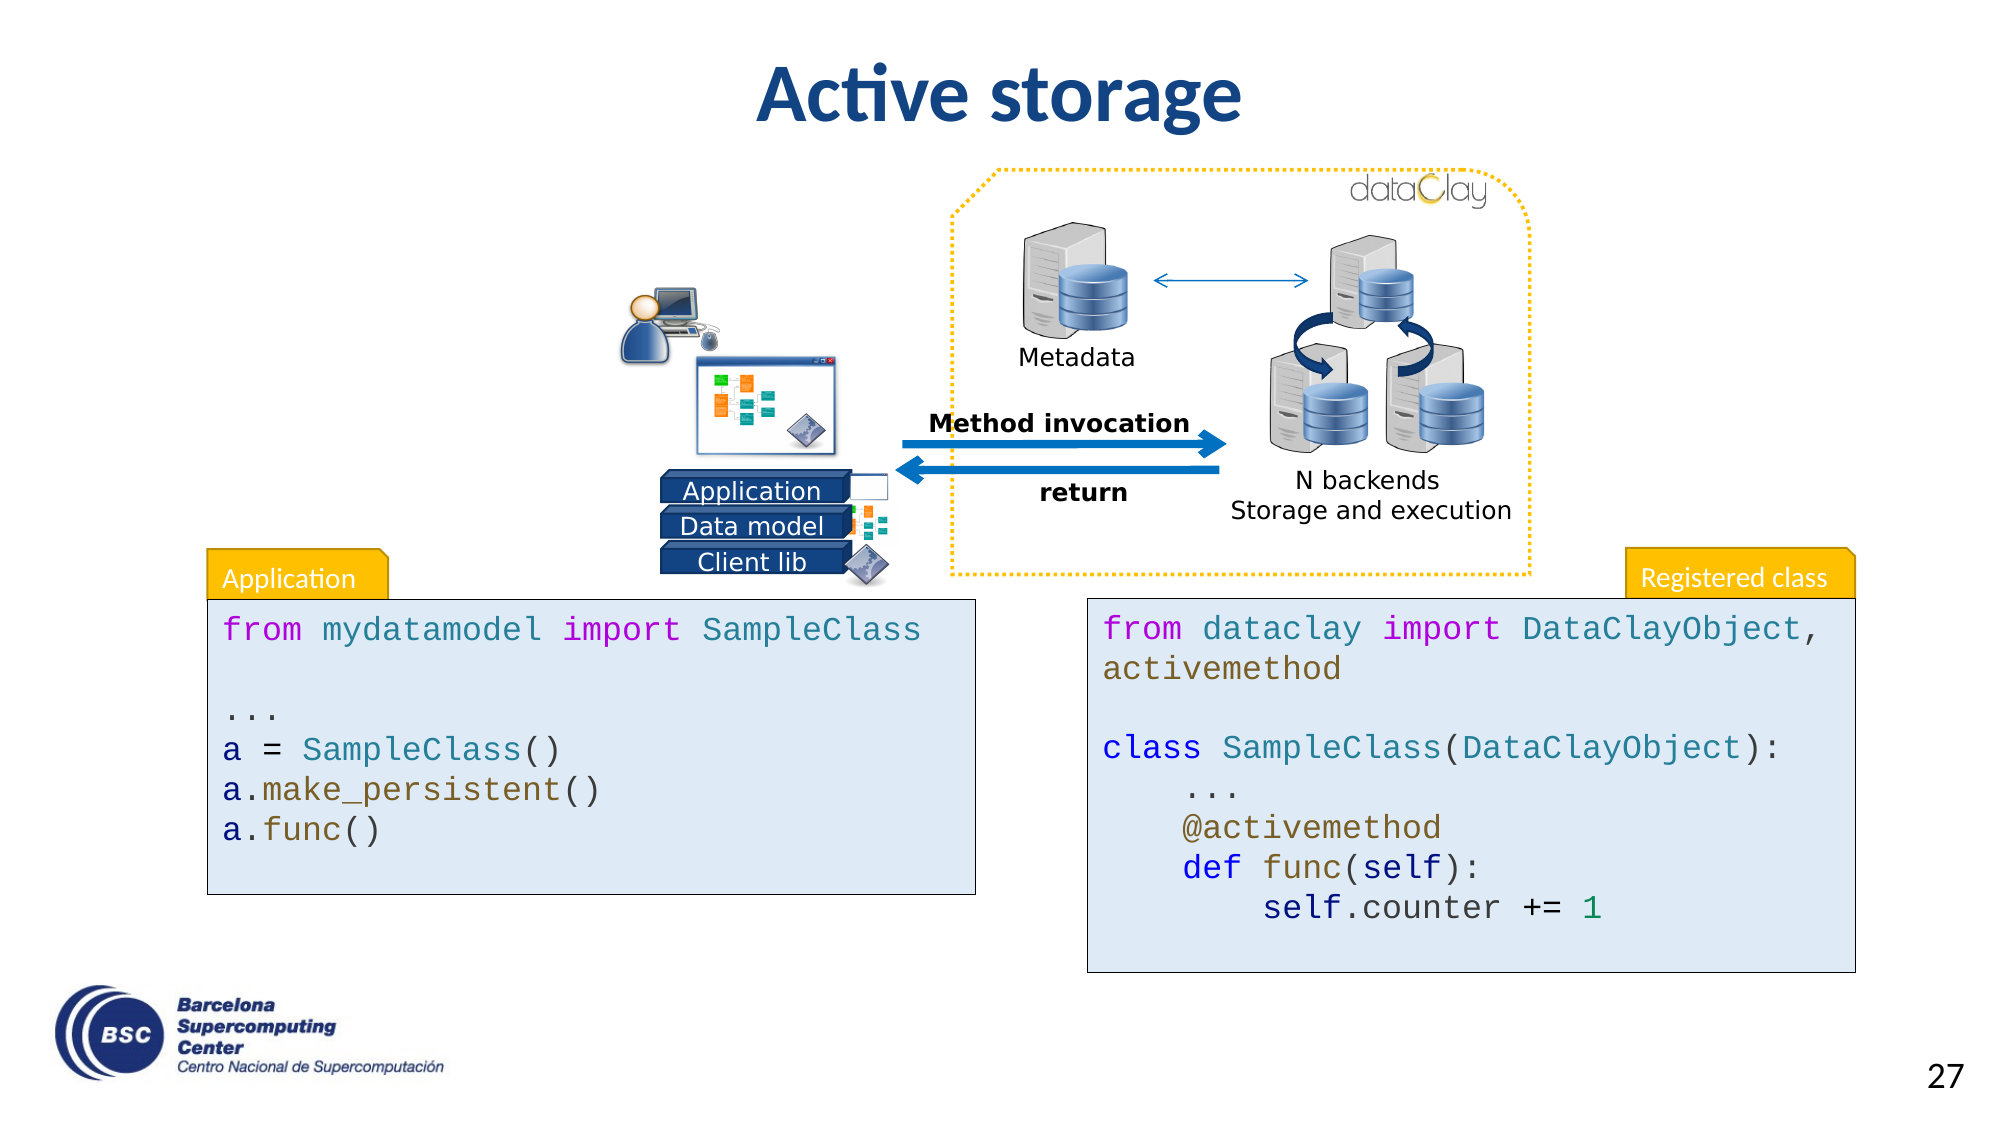

# Active storage
Metadata
N backends
Storage and execution
Method invocation
return
Application
Data model
Client lib
Registered class
Application
from dataclay import DataClayObject, activemethod
class SampleClass(DataClayObject):
 ...
 @activemethod
 def func(self):
 self.counter += 1
from mydatamodel import SampleClass
...
a = SampleClass()
a.make_persistent()
a.func()